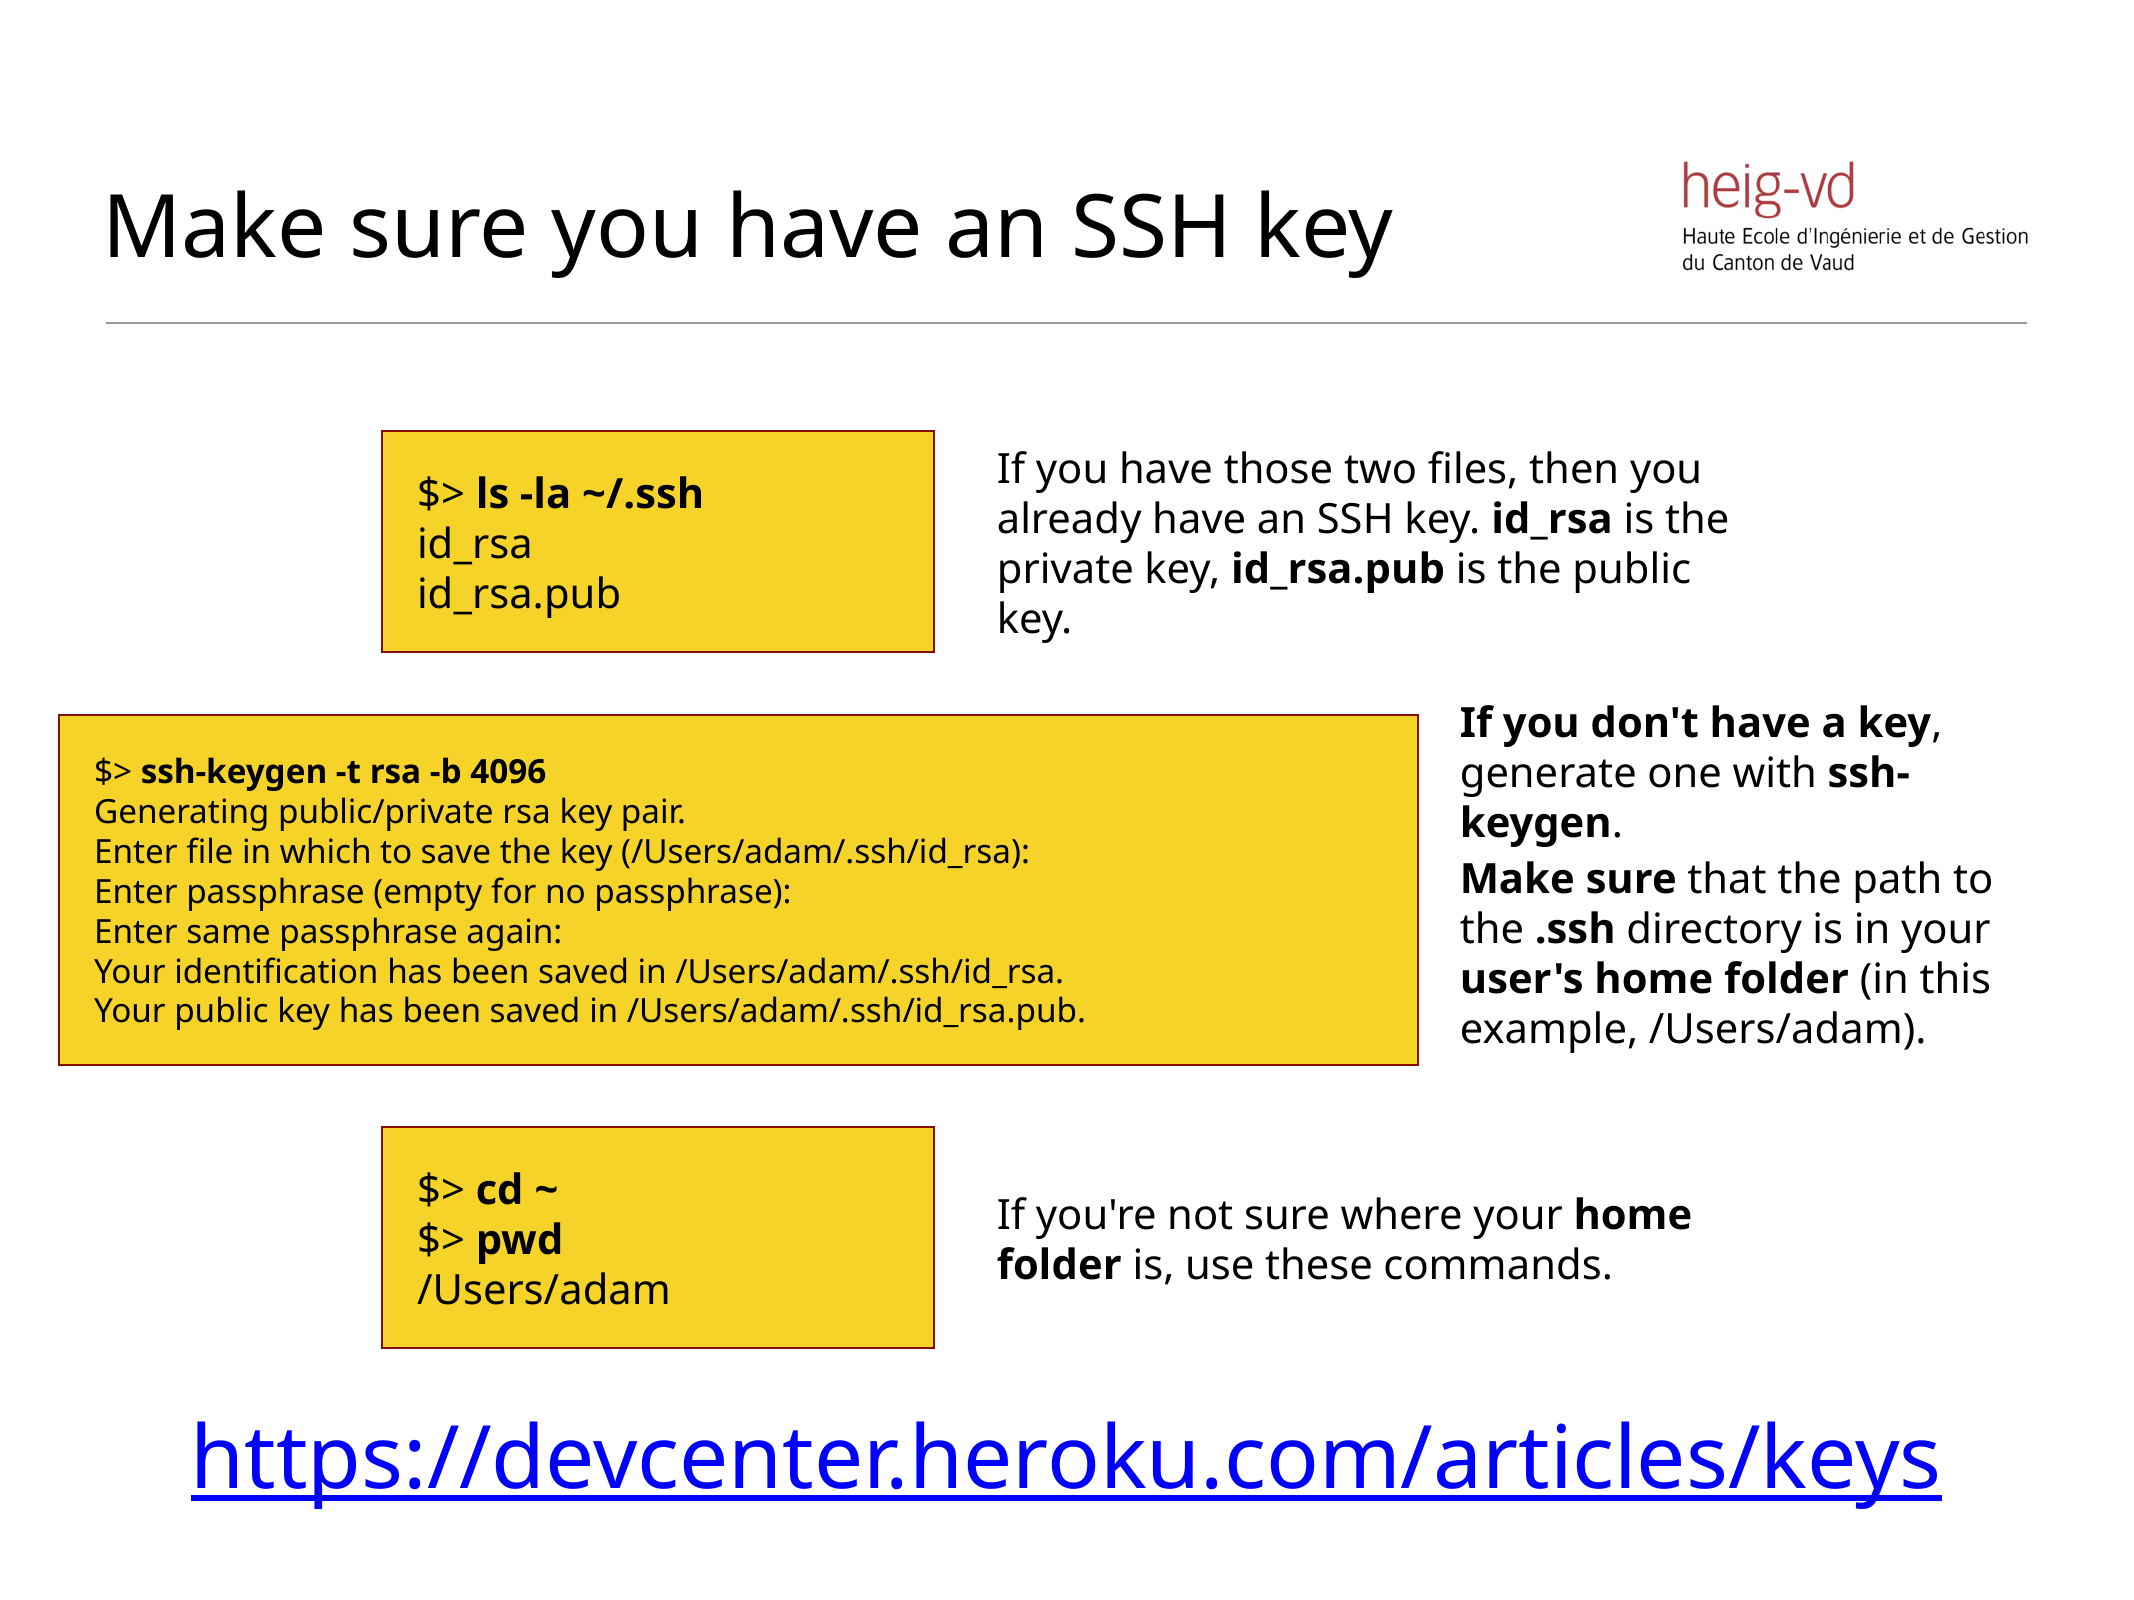

# Make sure you have an SSH key
$> ls -la ~/.ssh
id_rsa
id_rsa.pub
If you have those two files, then you already have an SSH key. id_rsa is the private key, id_rsa.pub is the public key.
If you don't have a key, generate one with ssh-keygen.
$> ssh-keygen -t rsa -b 4096
Generating public/private rsa key pair.
Enter file in which to save the key (/Users/adam/.ssh/id_rsa):
Enter passphrase (empty for no passphrase):
Enter same passphrase again:
Your identification has been saved in /Users/adam/.ssh/id_rsa.
Your public key has been saved in /Users/adam/.ssh/id_rsa.pub.
Make sure that the path to the .ssh directory is in your user's home folder (in this example, /Users/adam).
$> cd ~
$> pwd
/Users/adam
If you're not sure where your home folder is, use these commands.
https://devcenter.heroku.com/articles/keys